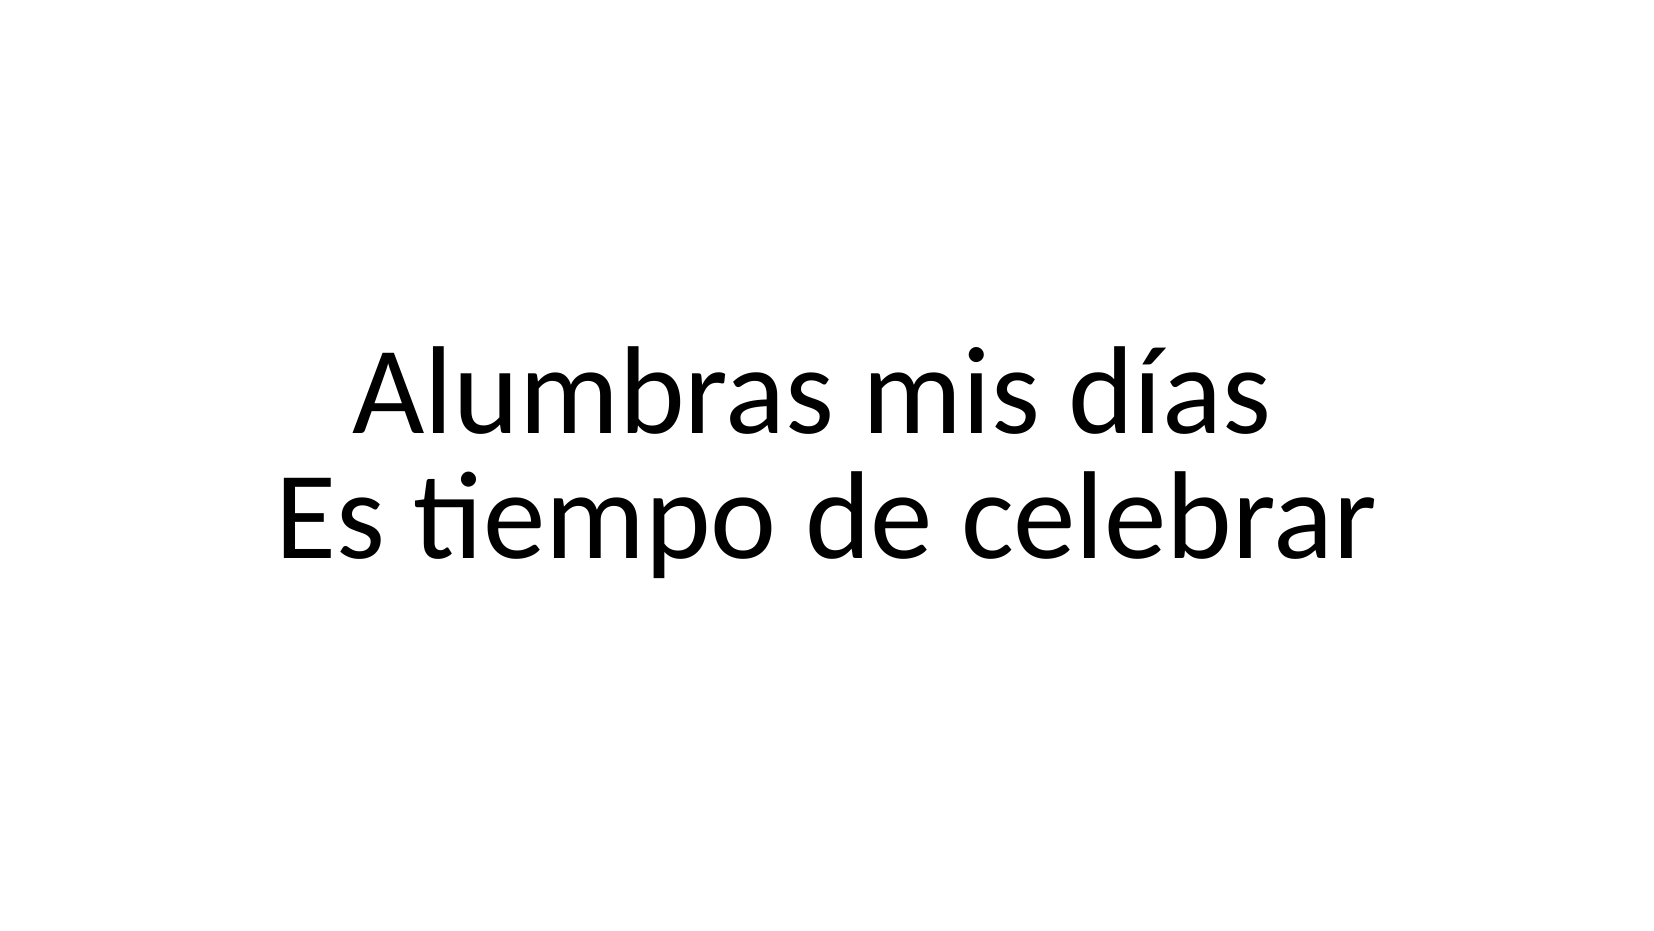

# Alumbras mis días Es tiempo de celebrar